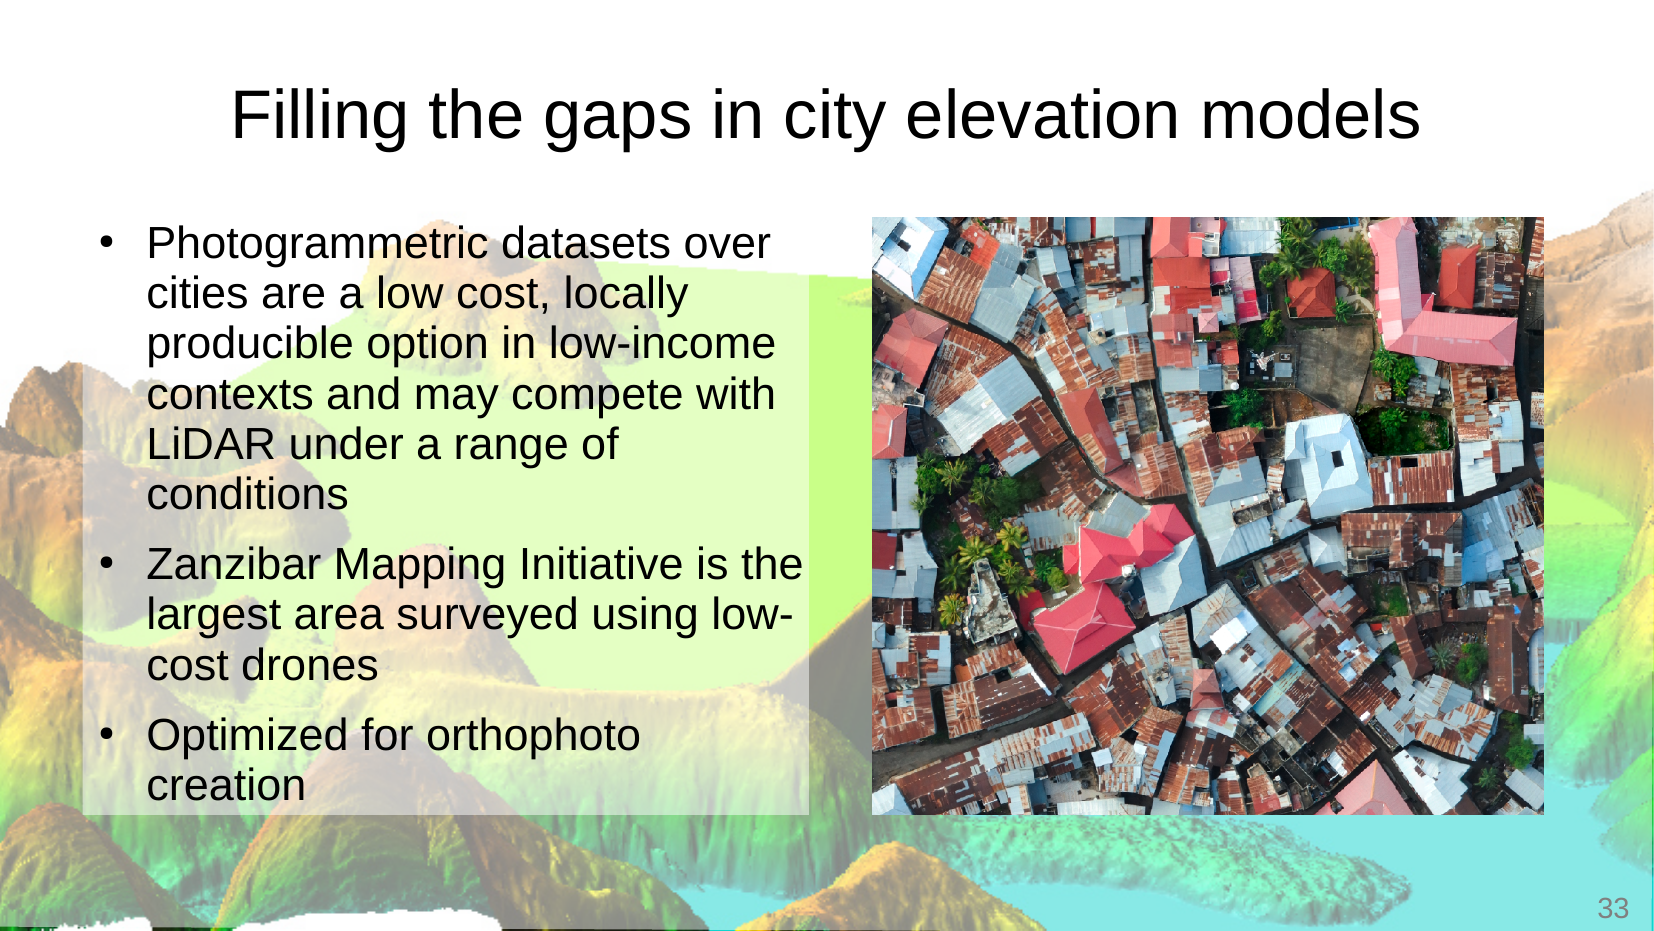

Filling the gaps in city elevation models
#
Photogrammetric datasets over cities are a low cost, locally producible option in low-income contexts and may compete with LiDAR under a range of conditions
Zanzibar Mapping Initiative is the largest area surveyed using low-cost drones
Optimized for orthophoto creation
33